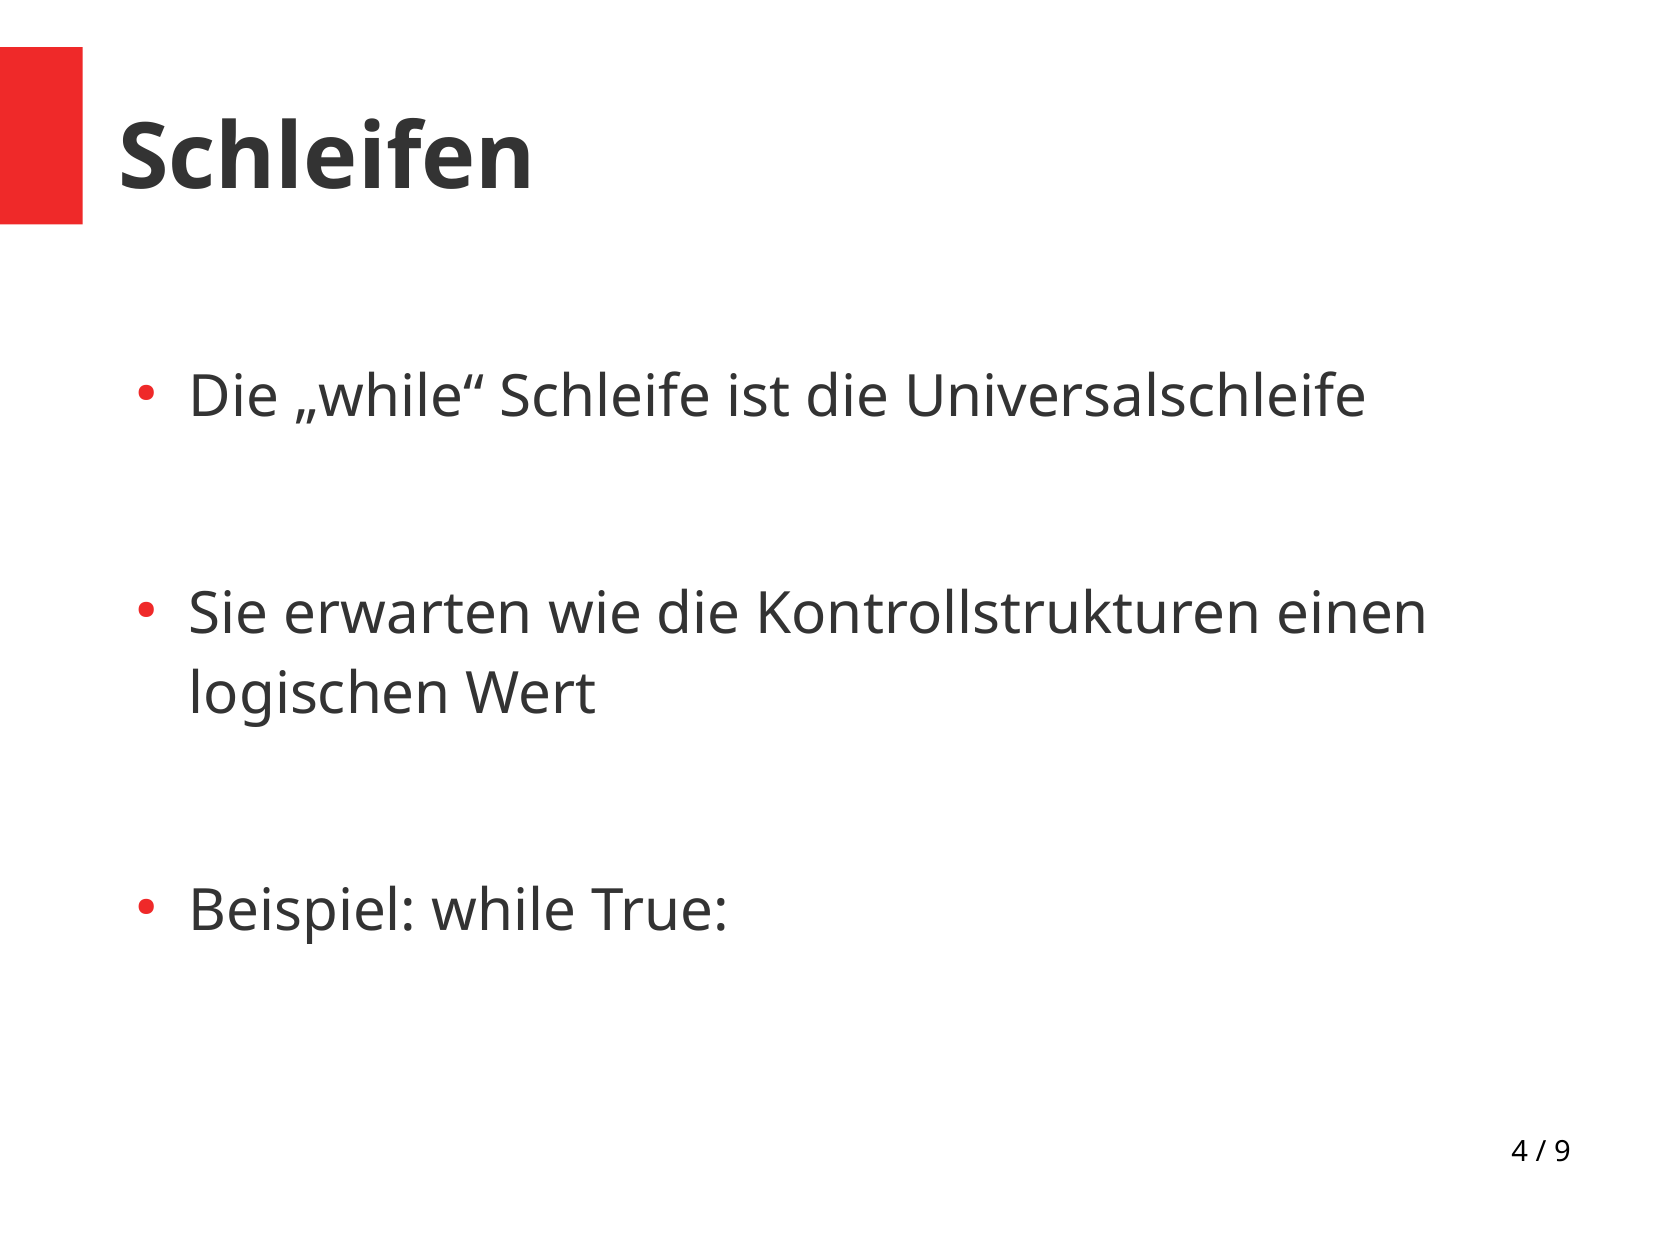

# Schleifen
Die „while“ Schleife ist die Universalschleife
Sie erwarten wie die Kontrollstrukturen einen logischen Wert
Beispiel: while True:
4